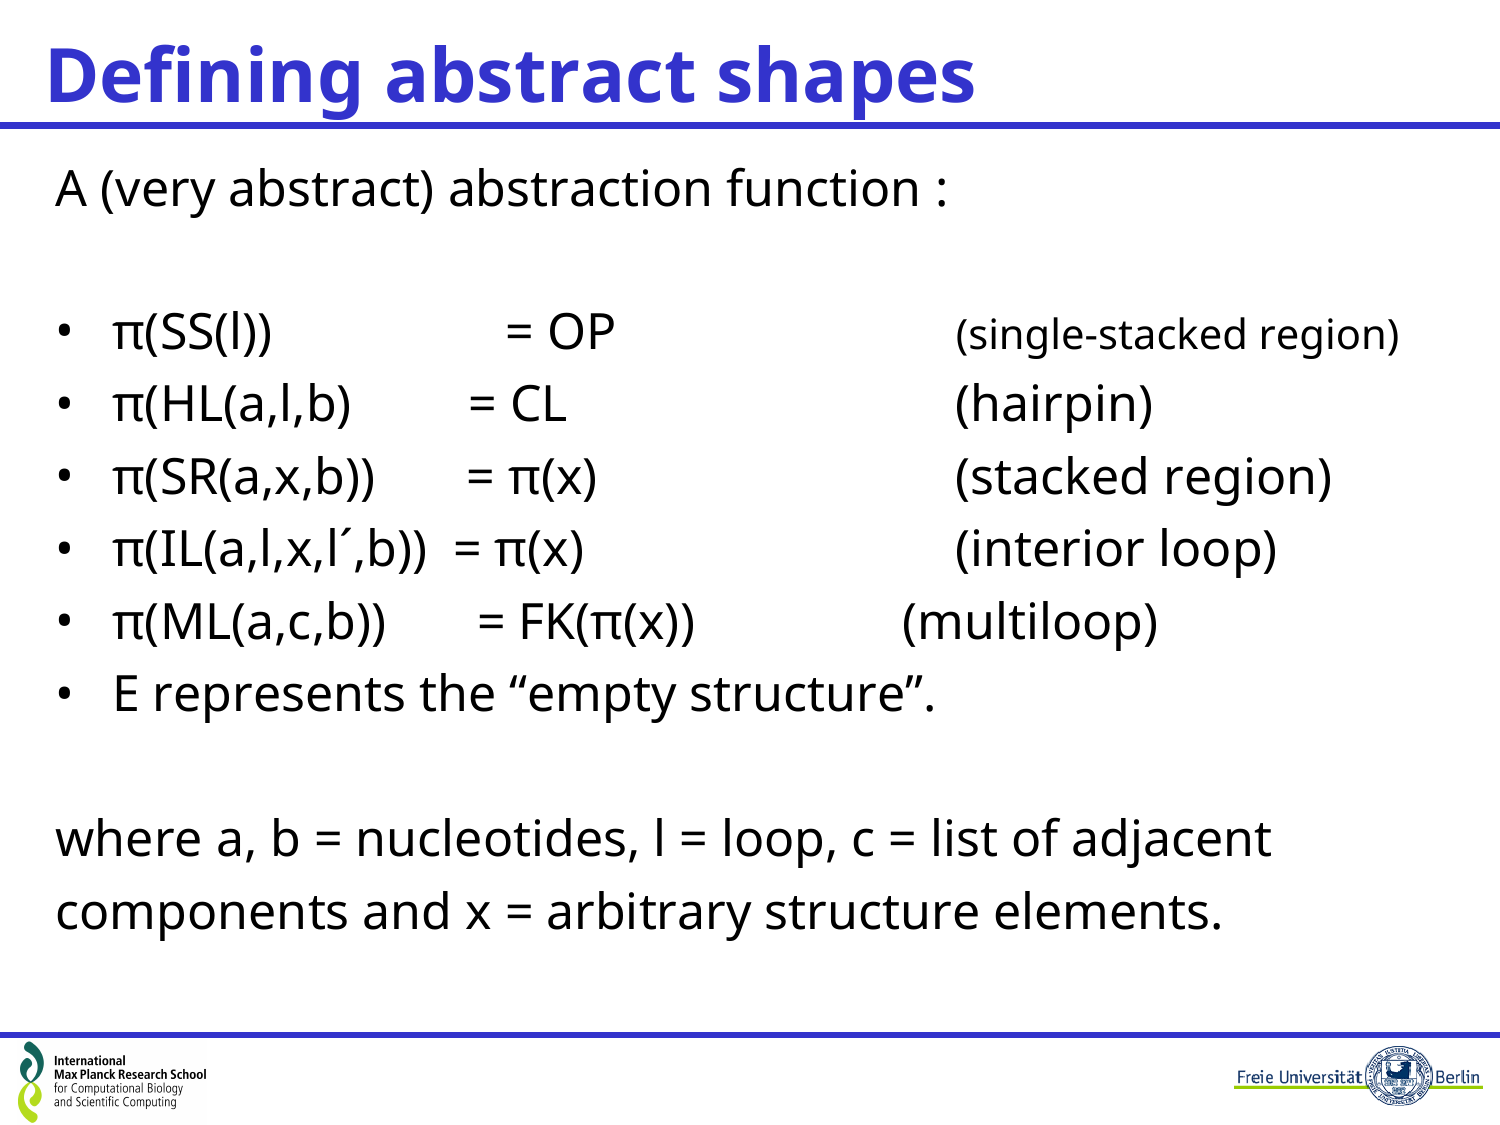

# Defining abstract shapes
A (very abstract) abstraction function :
π(SS(l)) 	= OP			(single-stacked region)
π(HL(a,l,b) = CL			(hairpin)
π(SR(a,x,b)) = π(x) 	(stacked region)
π(IL(a,l,x,l´,b)) = π(x) 			(interior loop)
π(ML(a,c,b)) = FK(π(x)) (multiloop)
E represents the “empty structure”.
where a, b = nucleotides, l = loop, c = list of adjacent
components and x = arbitrary structure elements.